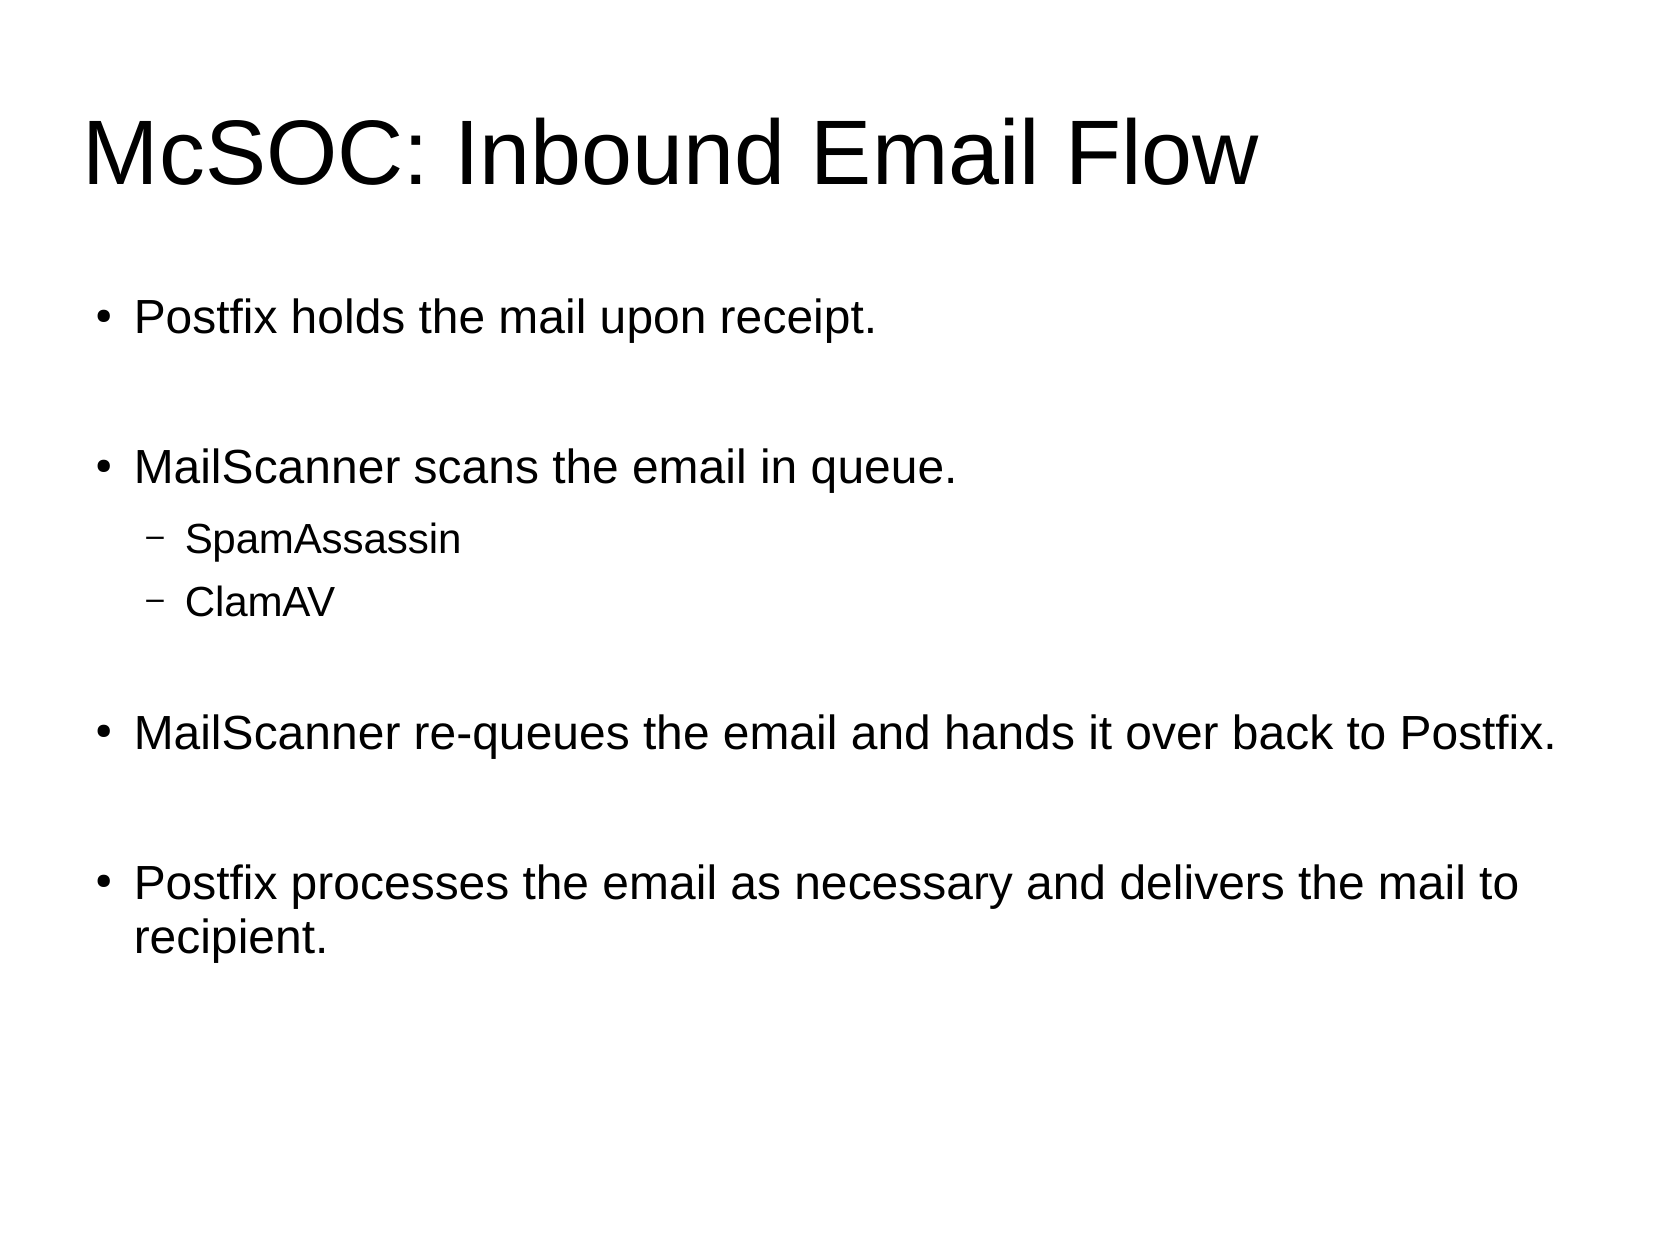

# McSOC: Inbound Email Flow
Postfix holds the mail upon receipt.
MailScanner scans the email in queue.
SpamAssassin
ClamAV
MailScanner re-queues the email and hands it over back to Postfix.
Postfix processes the email as necessary and delivers the mail to recipient.